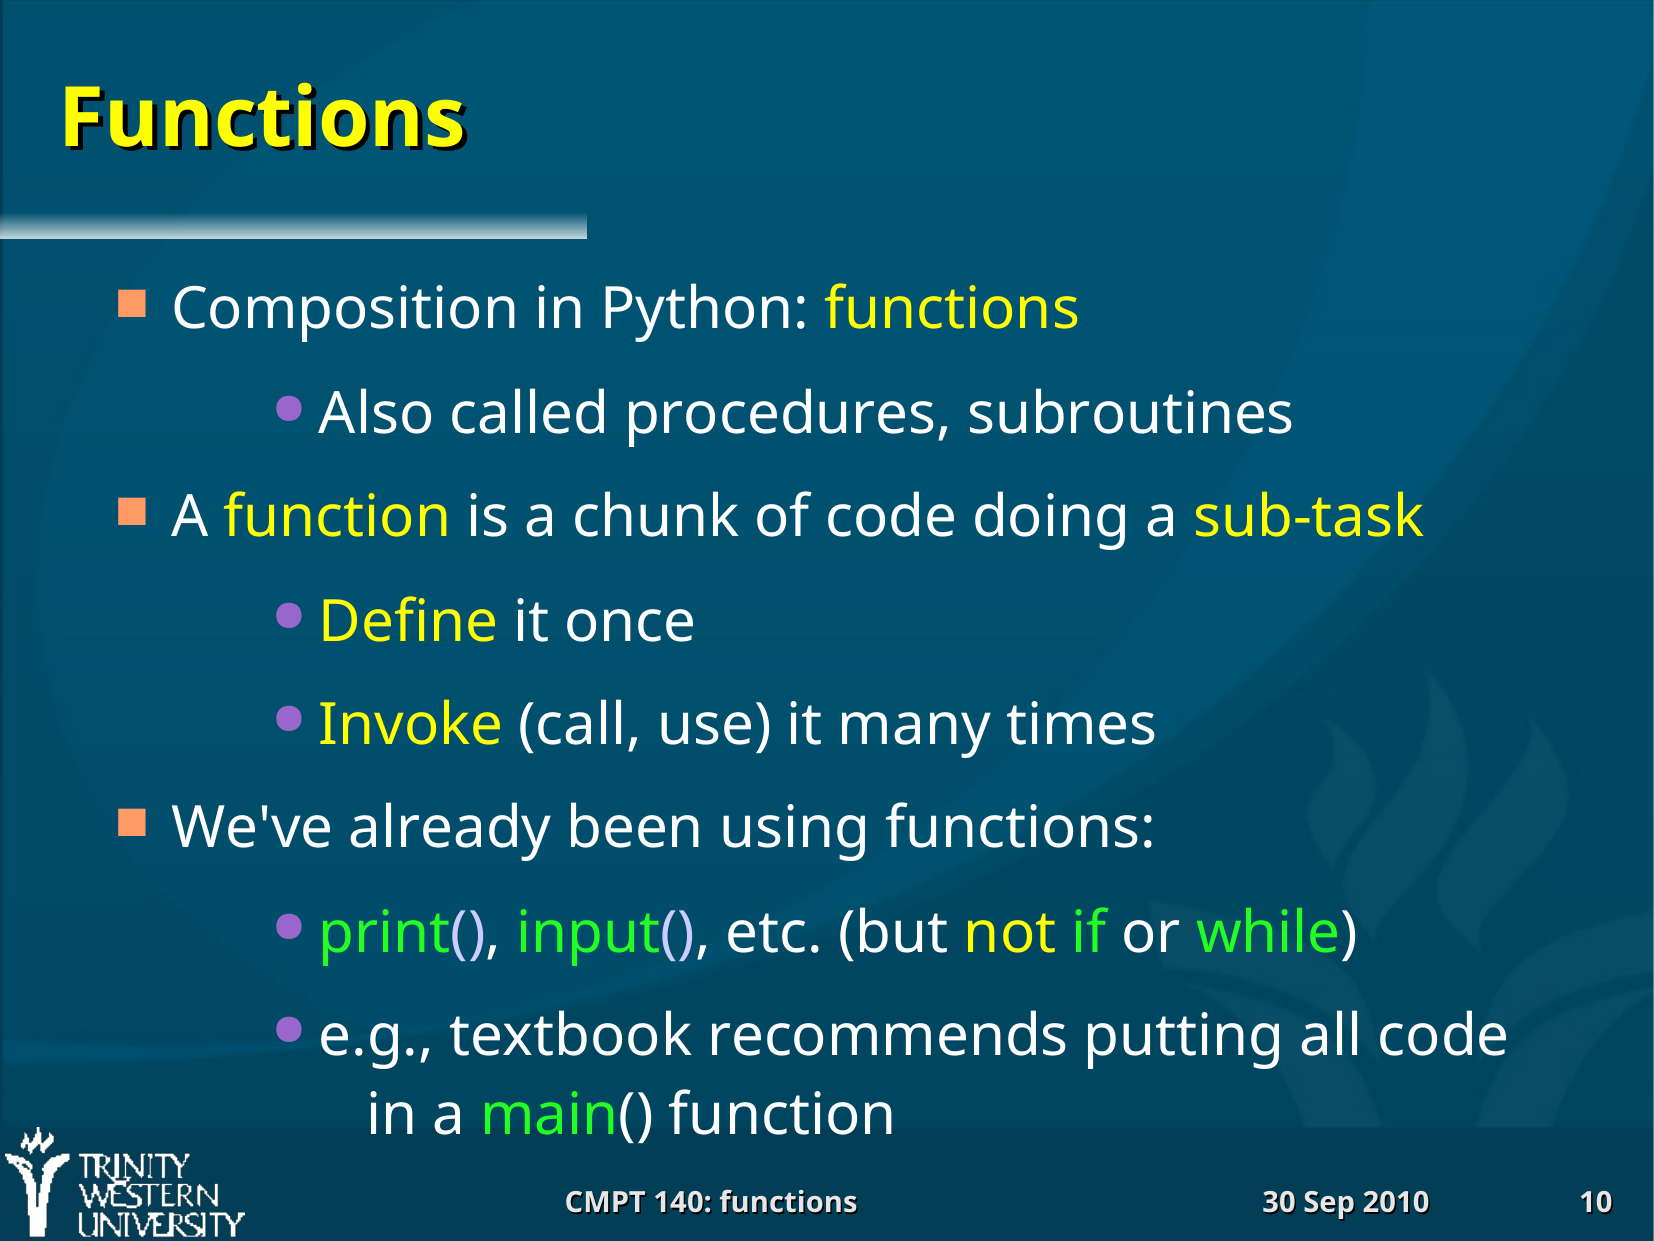

# Functions
Composition in Python: functions
Also called procedures, subroutines
A function is a chunk of code doing a sub-task
Define it once
Invoke (call, use) it many times
We've already been using functions:
print(), input(), etc. (but not if or while)
e.g., textbook recommends putting all code in a main() function
CMPT 140: functions
30 Sep 2010
10